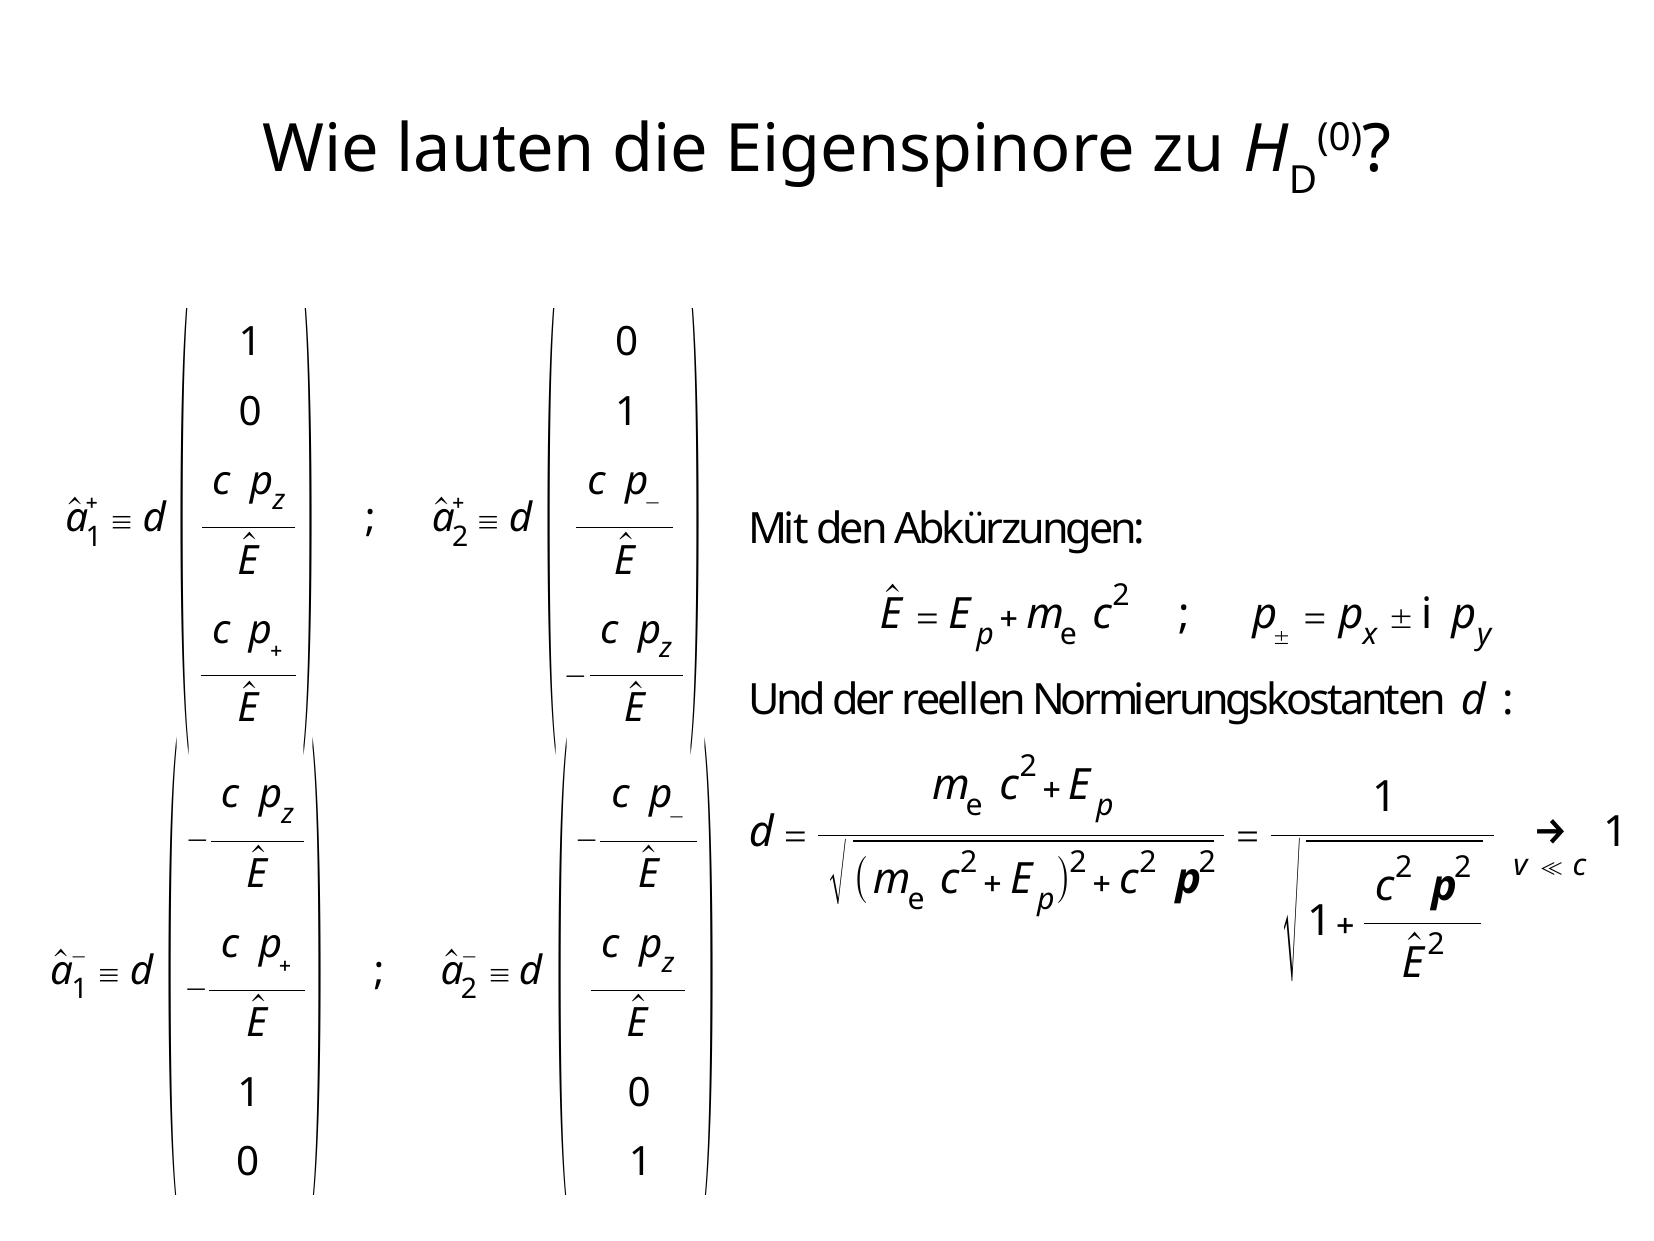

# Wie lauten die Eigenspinore zu HD(0)?